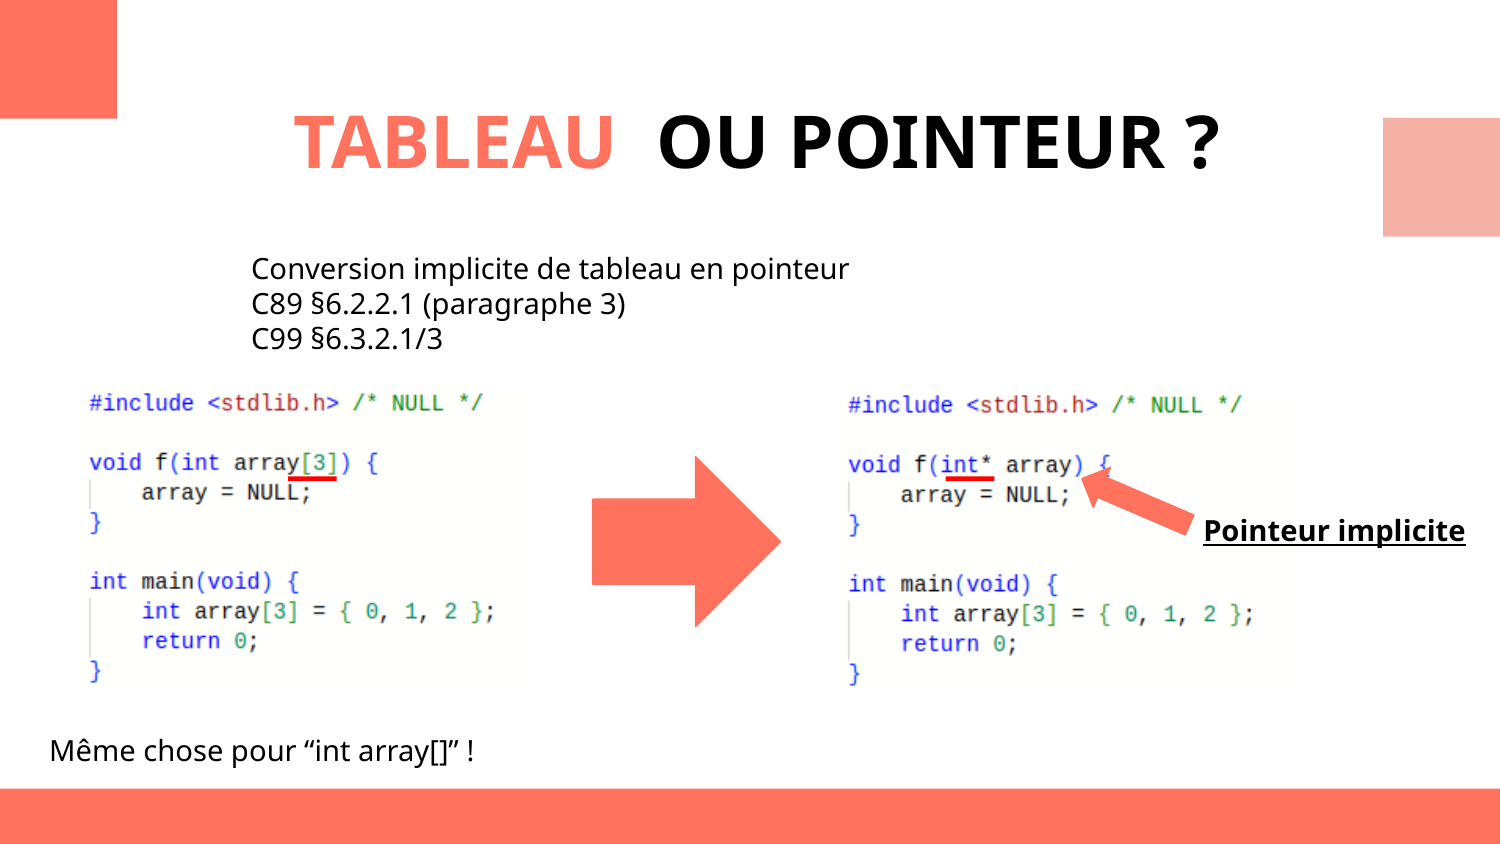

# TABLEAU OU POINTEUR ?
Conversion implicite de tableau en pointeur
C89 §6.2.2.1 (paragraphe 3)
C99 §6.3.2.1/3
Pointeur implicite
Même chose pour “int array[]” !